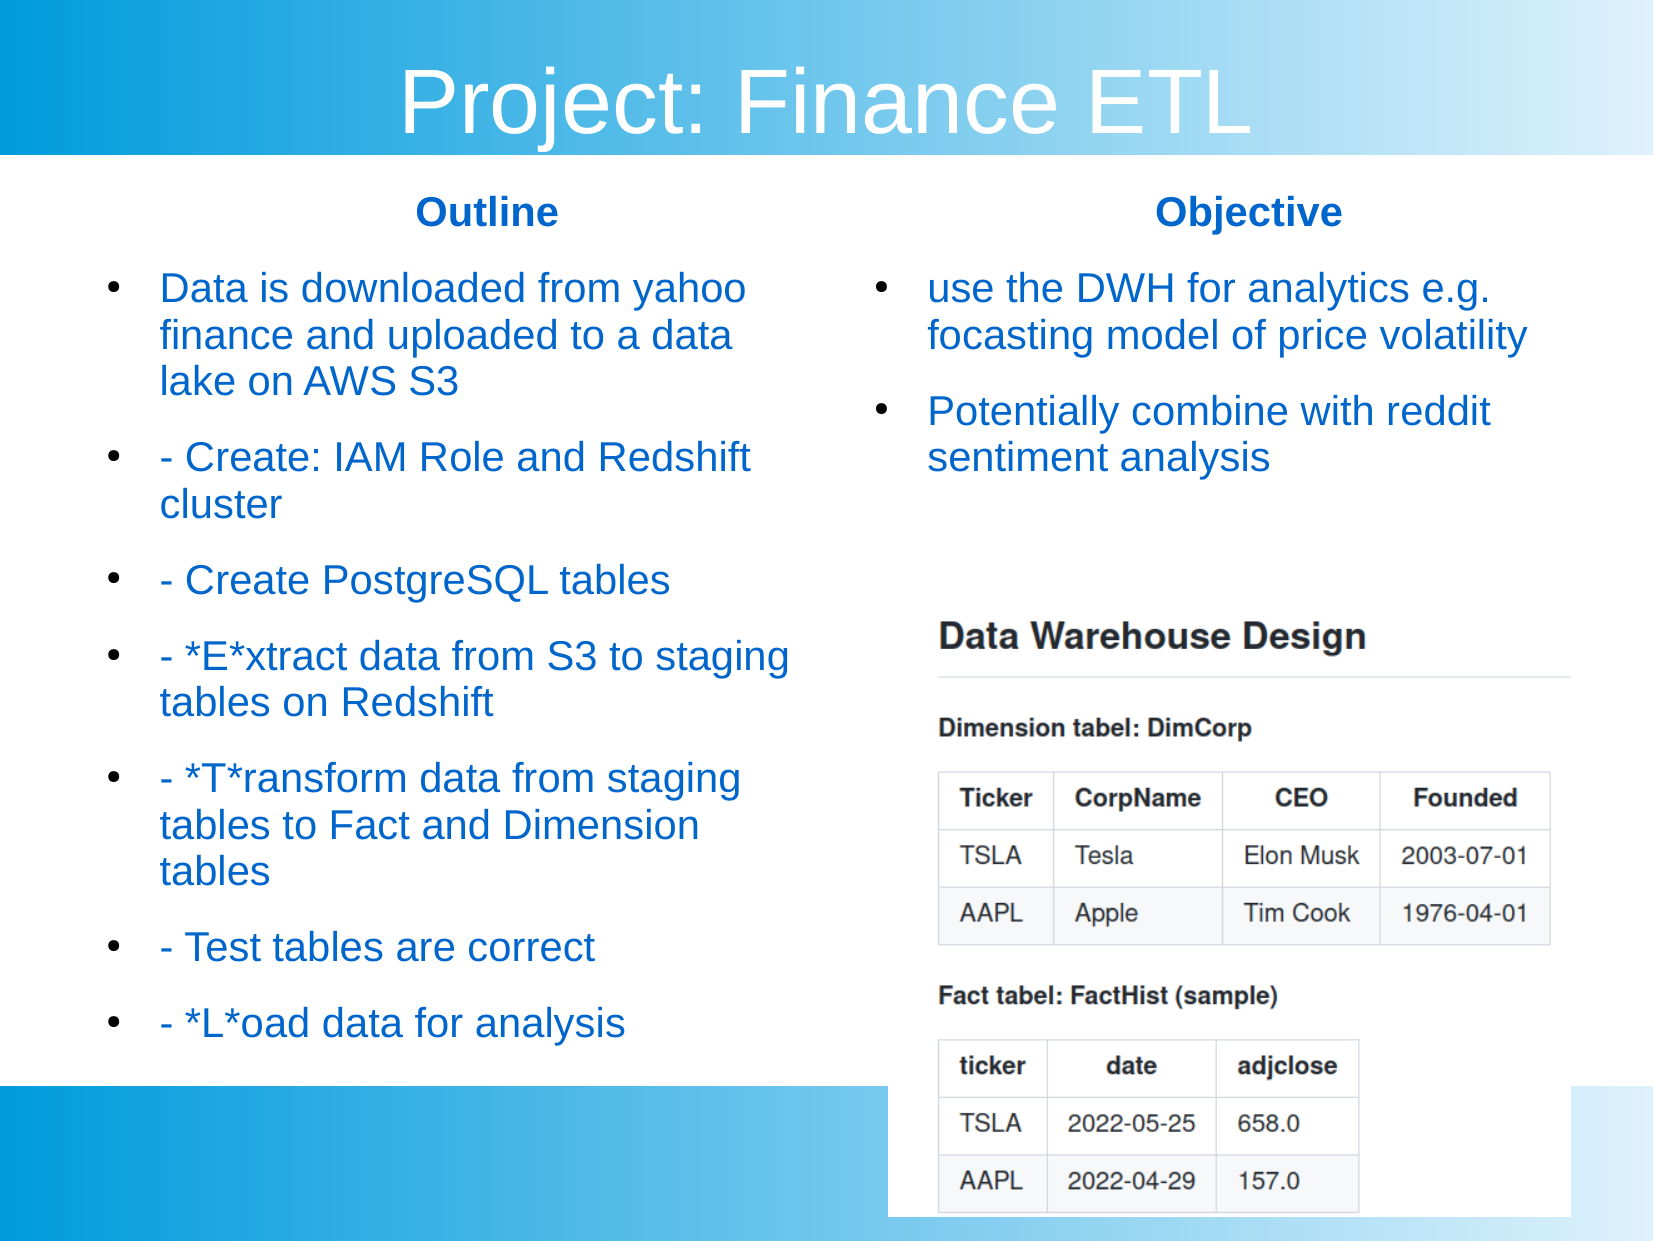

# Project: Finance ETL
Outline
Data is downloaded from yahoo finance and uploaded to a data lake on AWS S3
- Create: IAM Role and Redshift cluster
- Create PostgreSQL tables
- *E*xtract data from S3 to staging tables on Redshift
- *T*ransform data from staging tables to Fact and Dimension tables
- Test tables are correct
- *L*oad data for analysis
Objective
use the DWH for analytics e.g. focasting model of price volatility
Potentially combine with reddit sentiment analysis